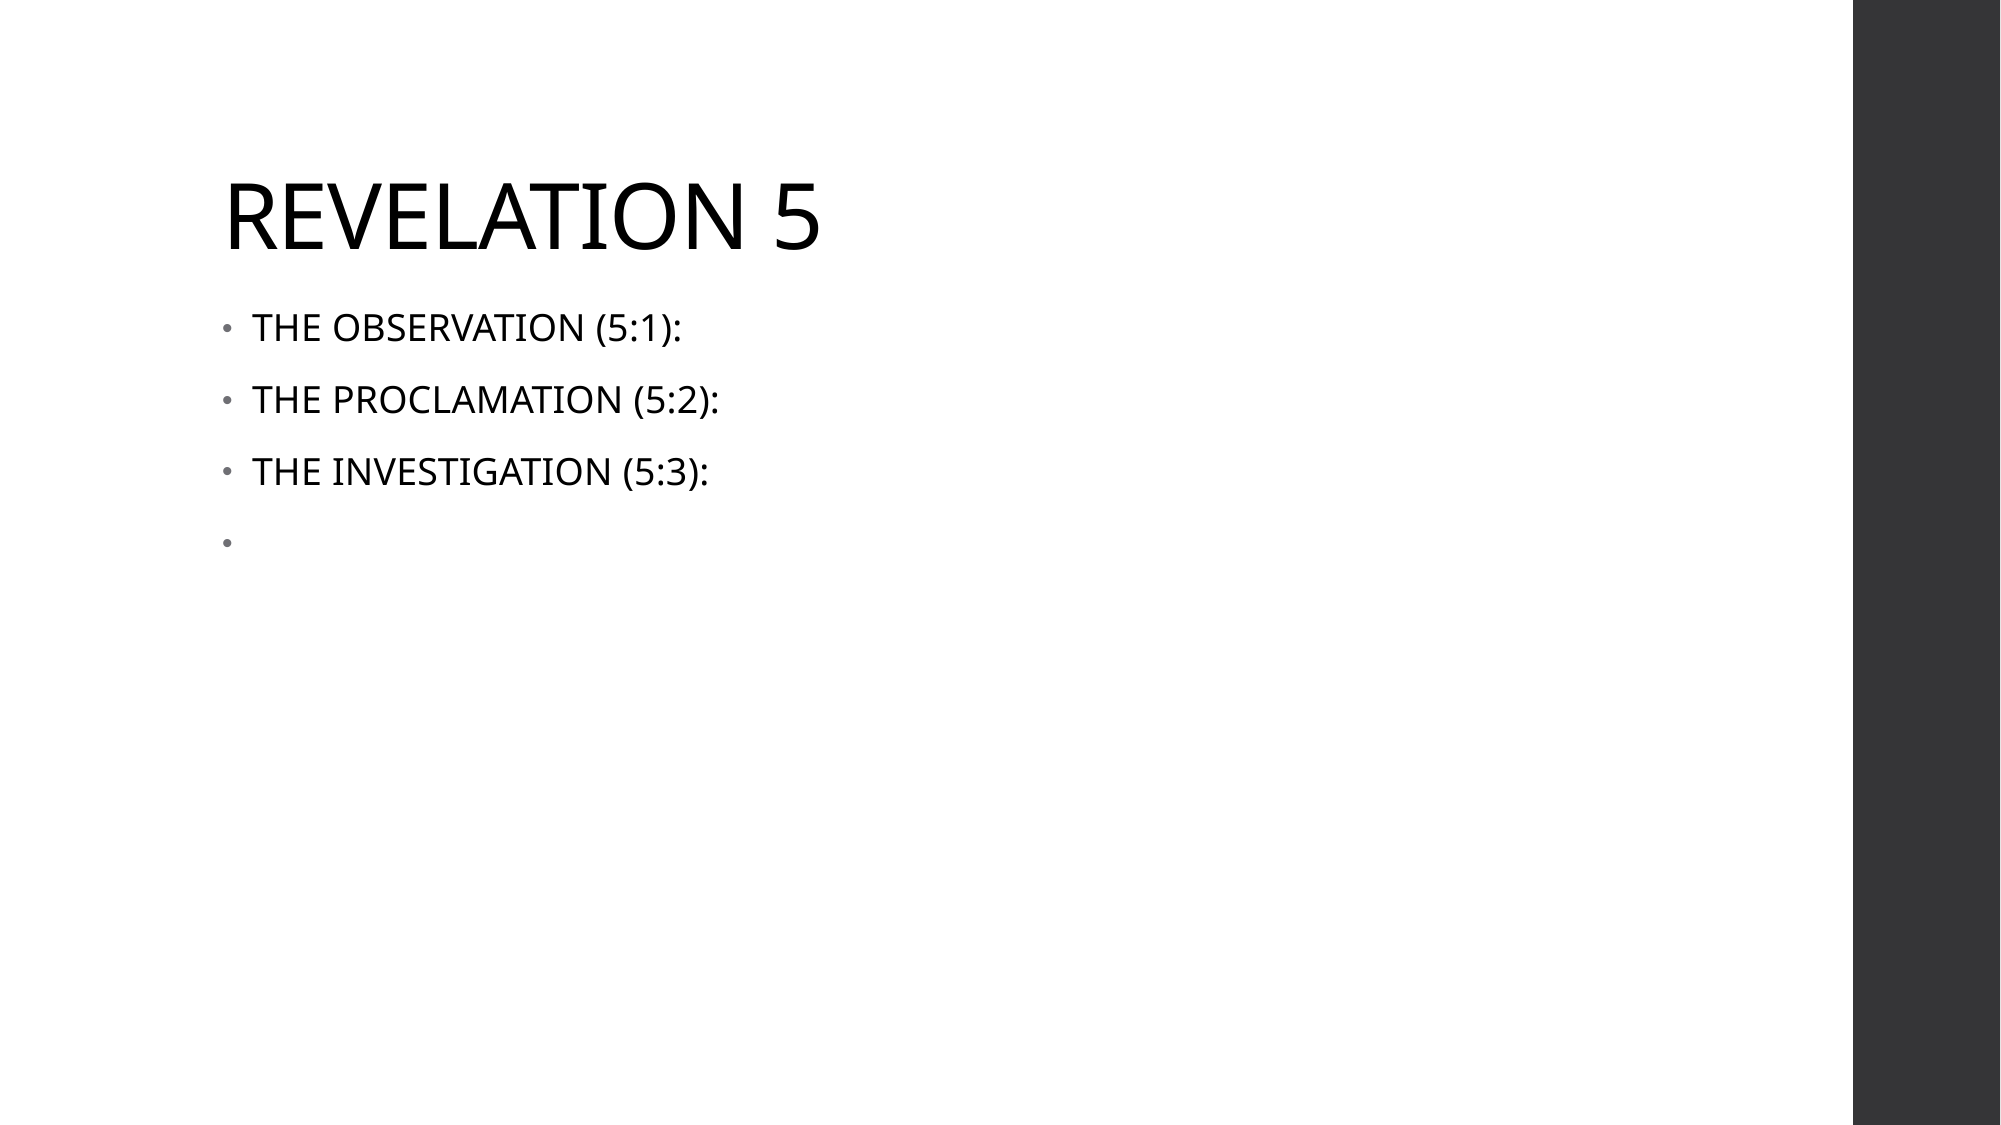

# REVELATION 5
THE OBSERVATION (5:1):
THE PROCLAMATION (5:2):
THE INVESTIGATION (5:3):